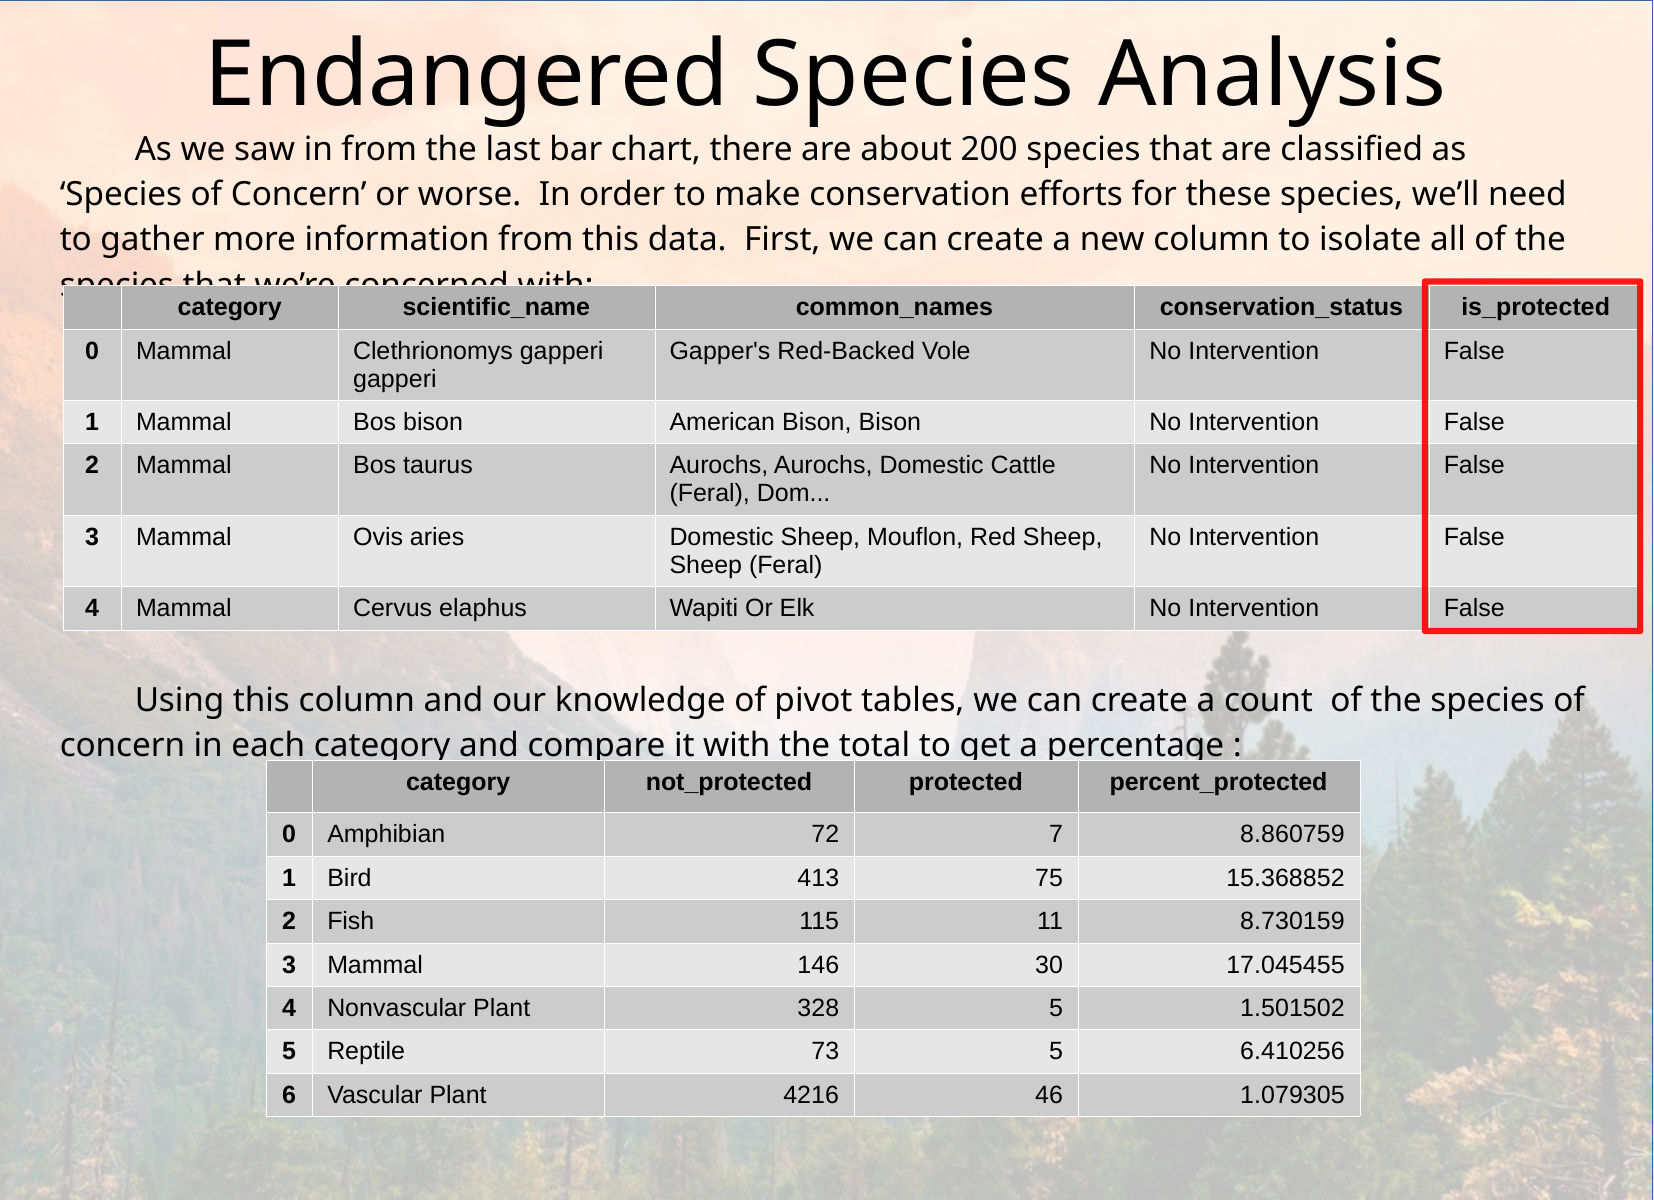

Endangered Species Analysis
	As we saw in from the last bar chart, there are about 200 species that are classified as ‘Species of Concern’ or worse. In order to make conservation efforts for these species, we’ll need to gather more information from this data. First, we can create a new column to isolate all of the species that we’re concerned with:
| | category | scientific\_name | common\_names | conservation\_status | is\_protected |
| --- | --- | --- | --- | --- | --- |
| 0 | Mammal | Clethrionomys gapperi gapperi | Gapper's Red-Backed Vole | No Intervention | False |
| 1 | Mammal | Bos bison | American Bison, Bison | No Intervention | False |
| 2 | Mammal | Bos taurus | Aurochs, Aurochs, Domestic Cattle (Feral), Dom... | No Intervention | False |
| 3 | Mammal | Ovis aries | Domestic Sheep, Mouflon, Red Sheep, Sheep (Feral) | No Intervention | False |
| 4 | Mammal | Cervus elaphus | Wapiti Or Elk | No Intervention | False |
	Using this column and our knowledge of pivot tables, we can create a count of the species of concern in each category and compare it with the total to get a percentage :
| | category | not\_protected | protected | percent\_protected |
| --- | --- | --- | --- | --- |
| 0 | Amphibian | 72 | 7 | 8.860759 |
| 1 | Bird | 413 | 75 | 15.368852 |
| 2 | Fish | 115 | 11 | 8.730159 |
| 3 | Mammal | 146 | 30 | 17.045455 |
| 4 | Nonvascular Plant | 328 | 5 | 1.501502 |
| 5 | Reptile | 73 | 5 | 6.410256 |
| 6 | Vascular Plant | 4216 | 46 | 1.079305 |